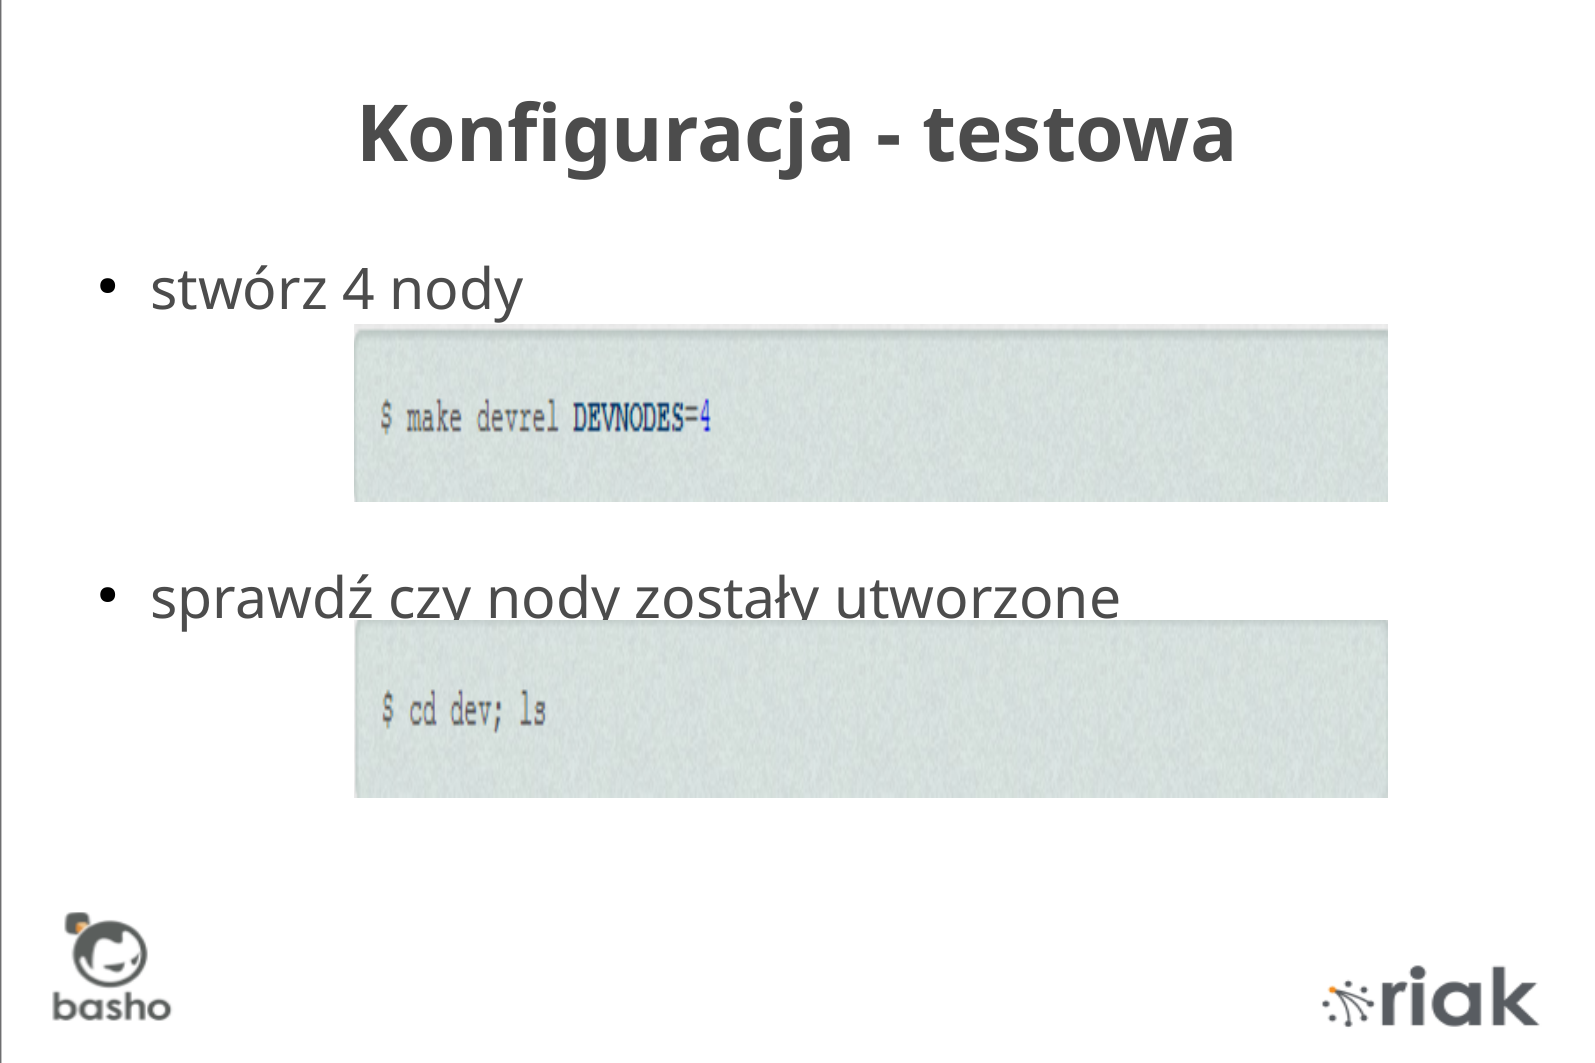

# Konfiguracja - testowa
stwórz 4 nody
sprawdź czy nody zostały utworzone
14